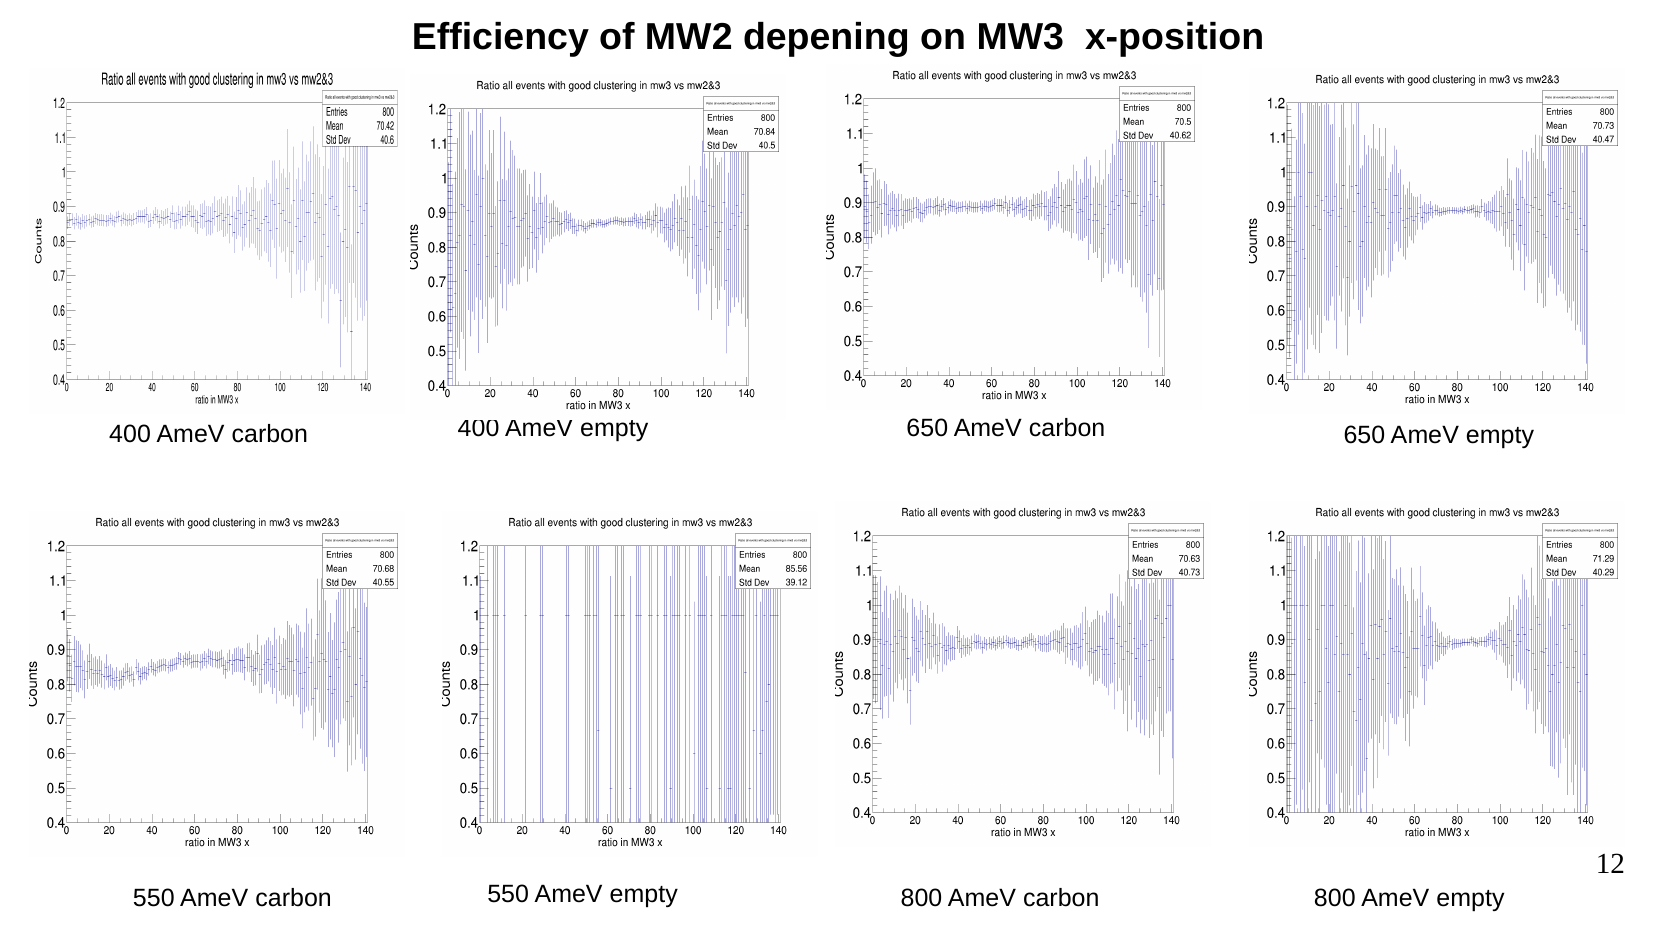

Efficiency of MW2 depening on MW3 x-position
400 AmeV empty
650 AmeV carbon
400 AmeV carbon
650 AmeV empty
12
550 AmeV empty
550 AmeV carbon
800 AmeV carbon
800 AmeV empty